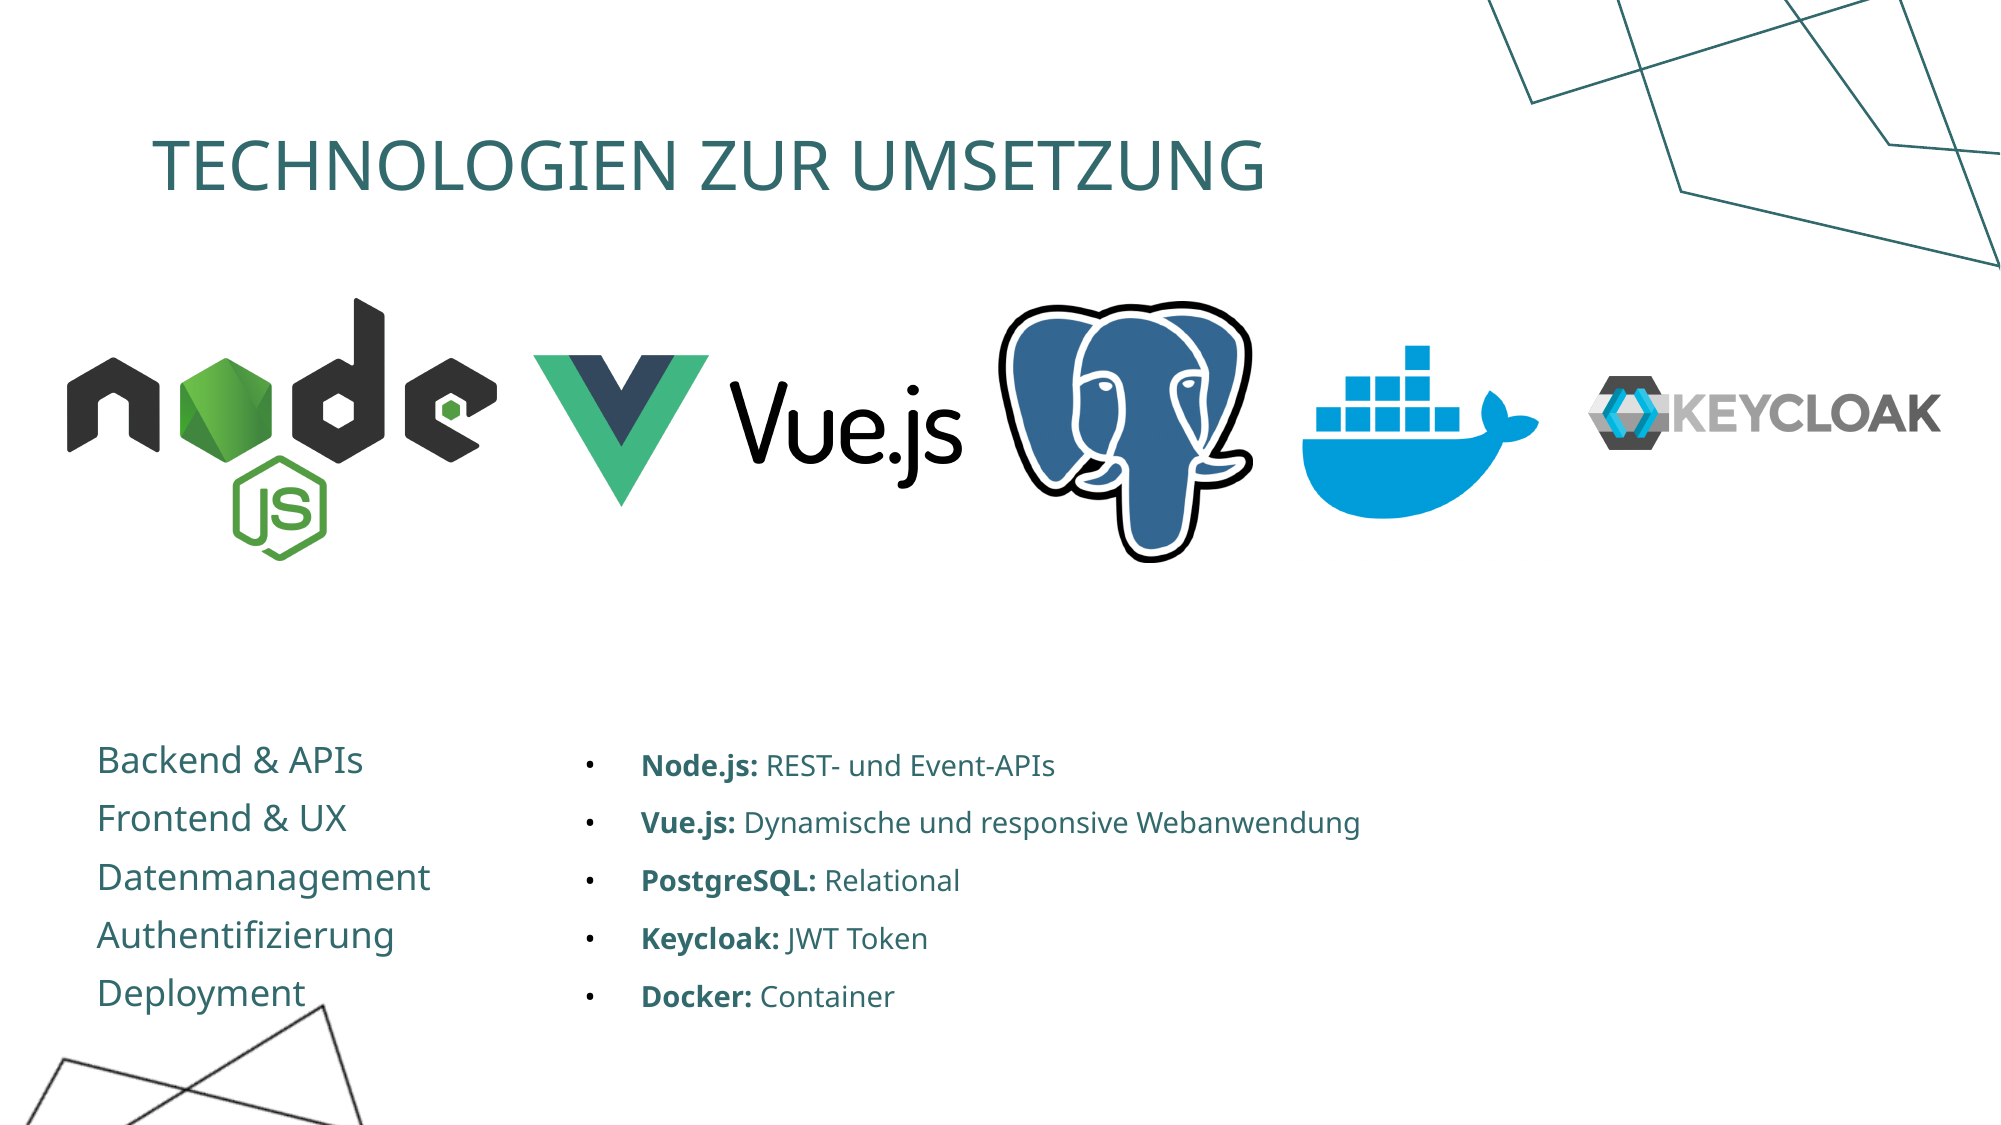

# Technologien zur Umsetzung
Backend & APIs
Node.js: REST- und Event-APIs
Vue.js: Dynamische und responsive Webanwendung
Frontend & UX
PostgreSQL: Relational
Datenmanagement
Keycloak: JWT Token
Authentifizierung
Docker: Container
Deployment